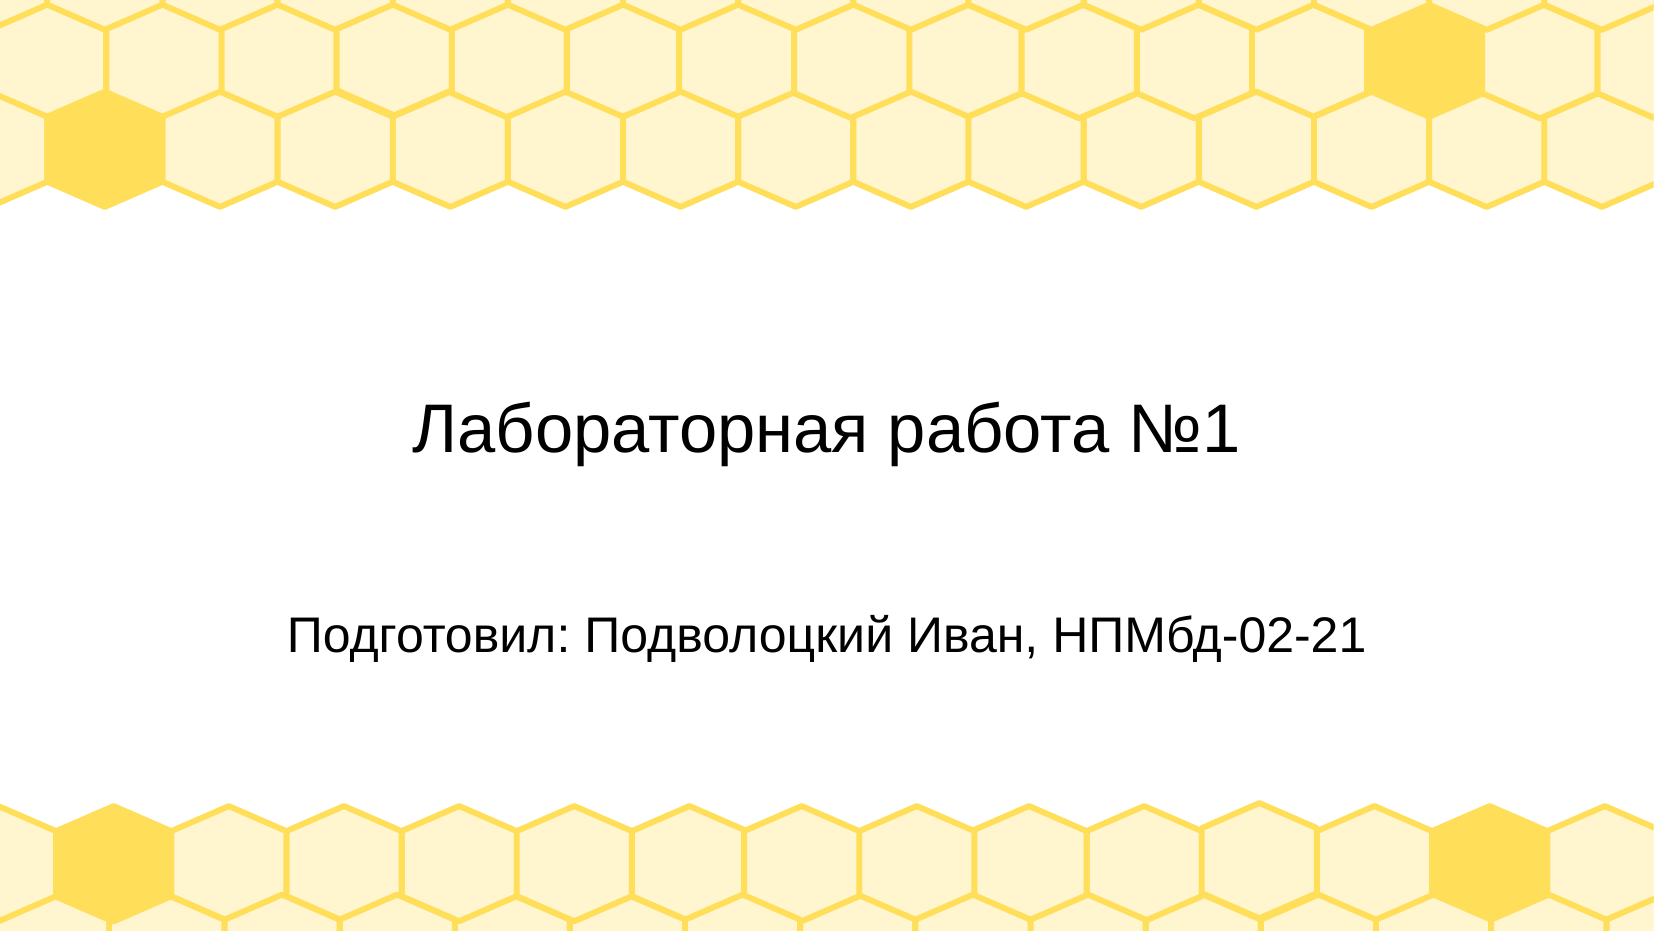

# Лабораторная работа №1
Подготовил: Подволоцкий Иван, НПМбд-02-21